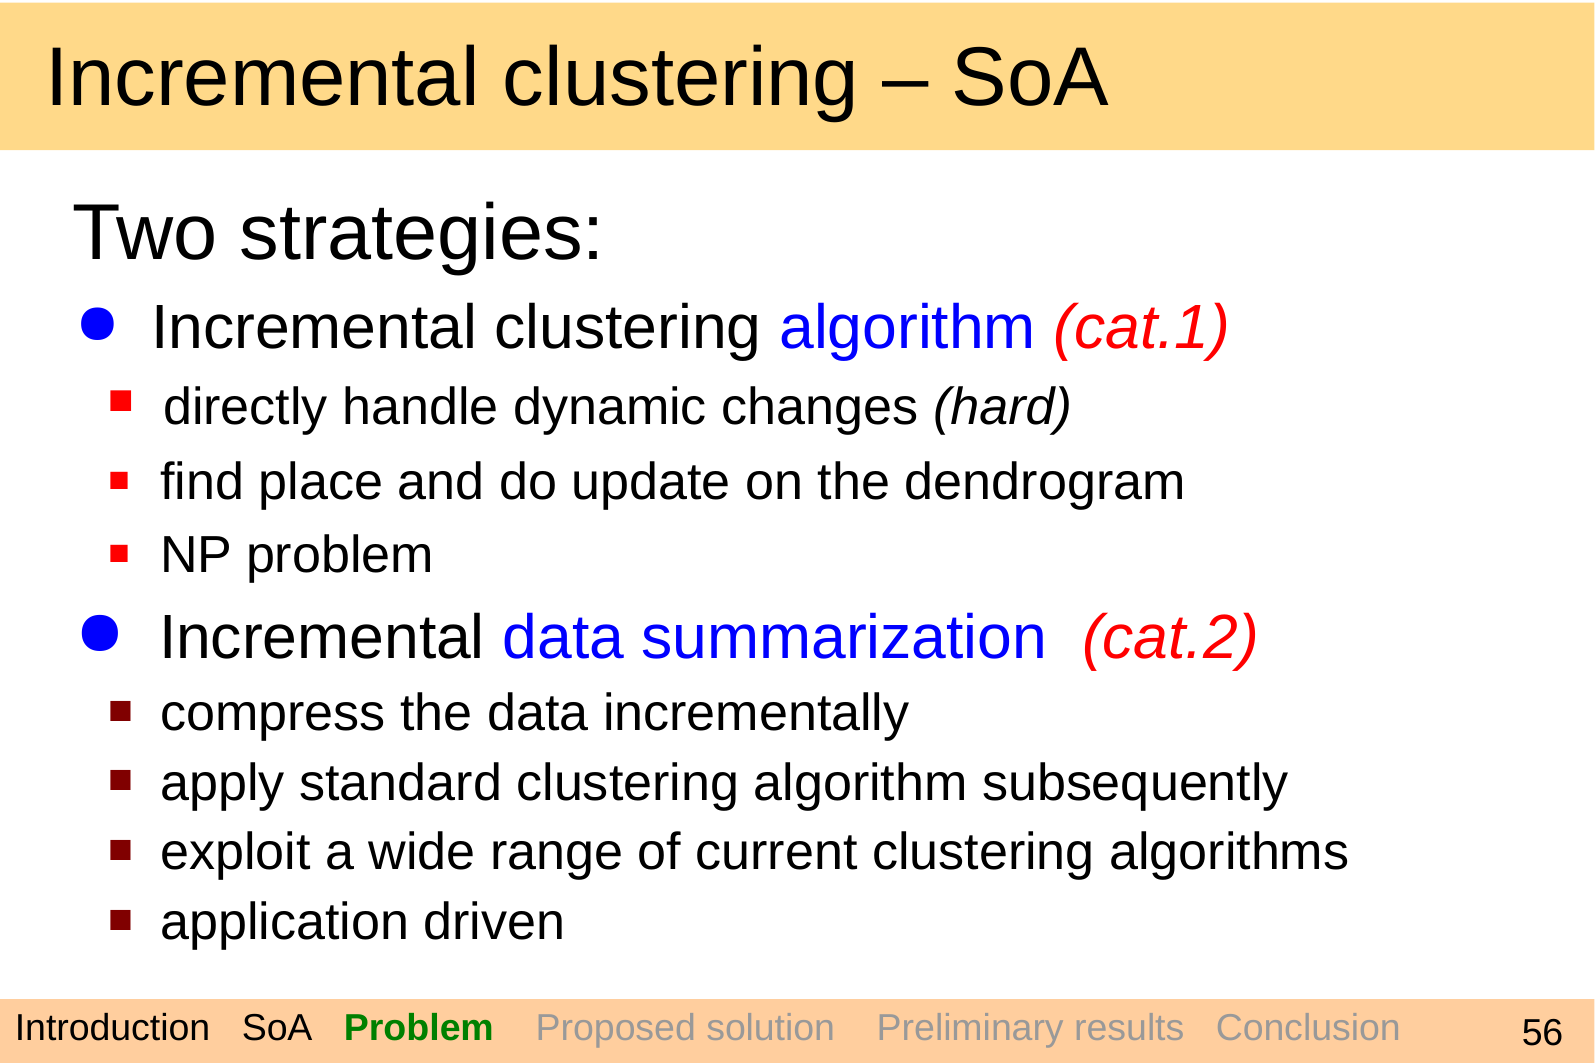

Incremental clustering – SoA
Two strategies:
 Incremental clustering algorithm (cat.1)
 directly handle dynamic changes (hard)
 find place and do update on the dendrogram
 NP problem
 Incremental data summarization (cat.2)
 compress the data incrementally
 apply standard clustering algorithm subsequently
 exploit a wide range of current clustering algorithms
 application driven
#
Introduction SoA Problem Proposed solution Preliminary results Conclusion